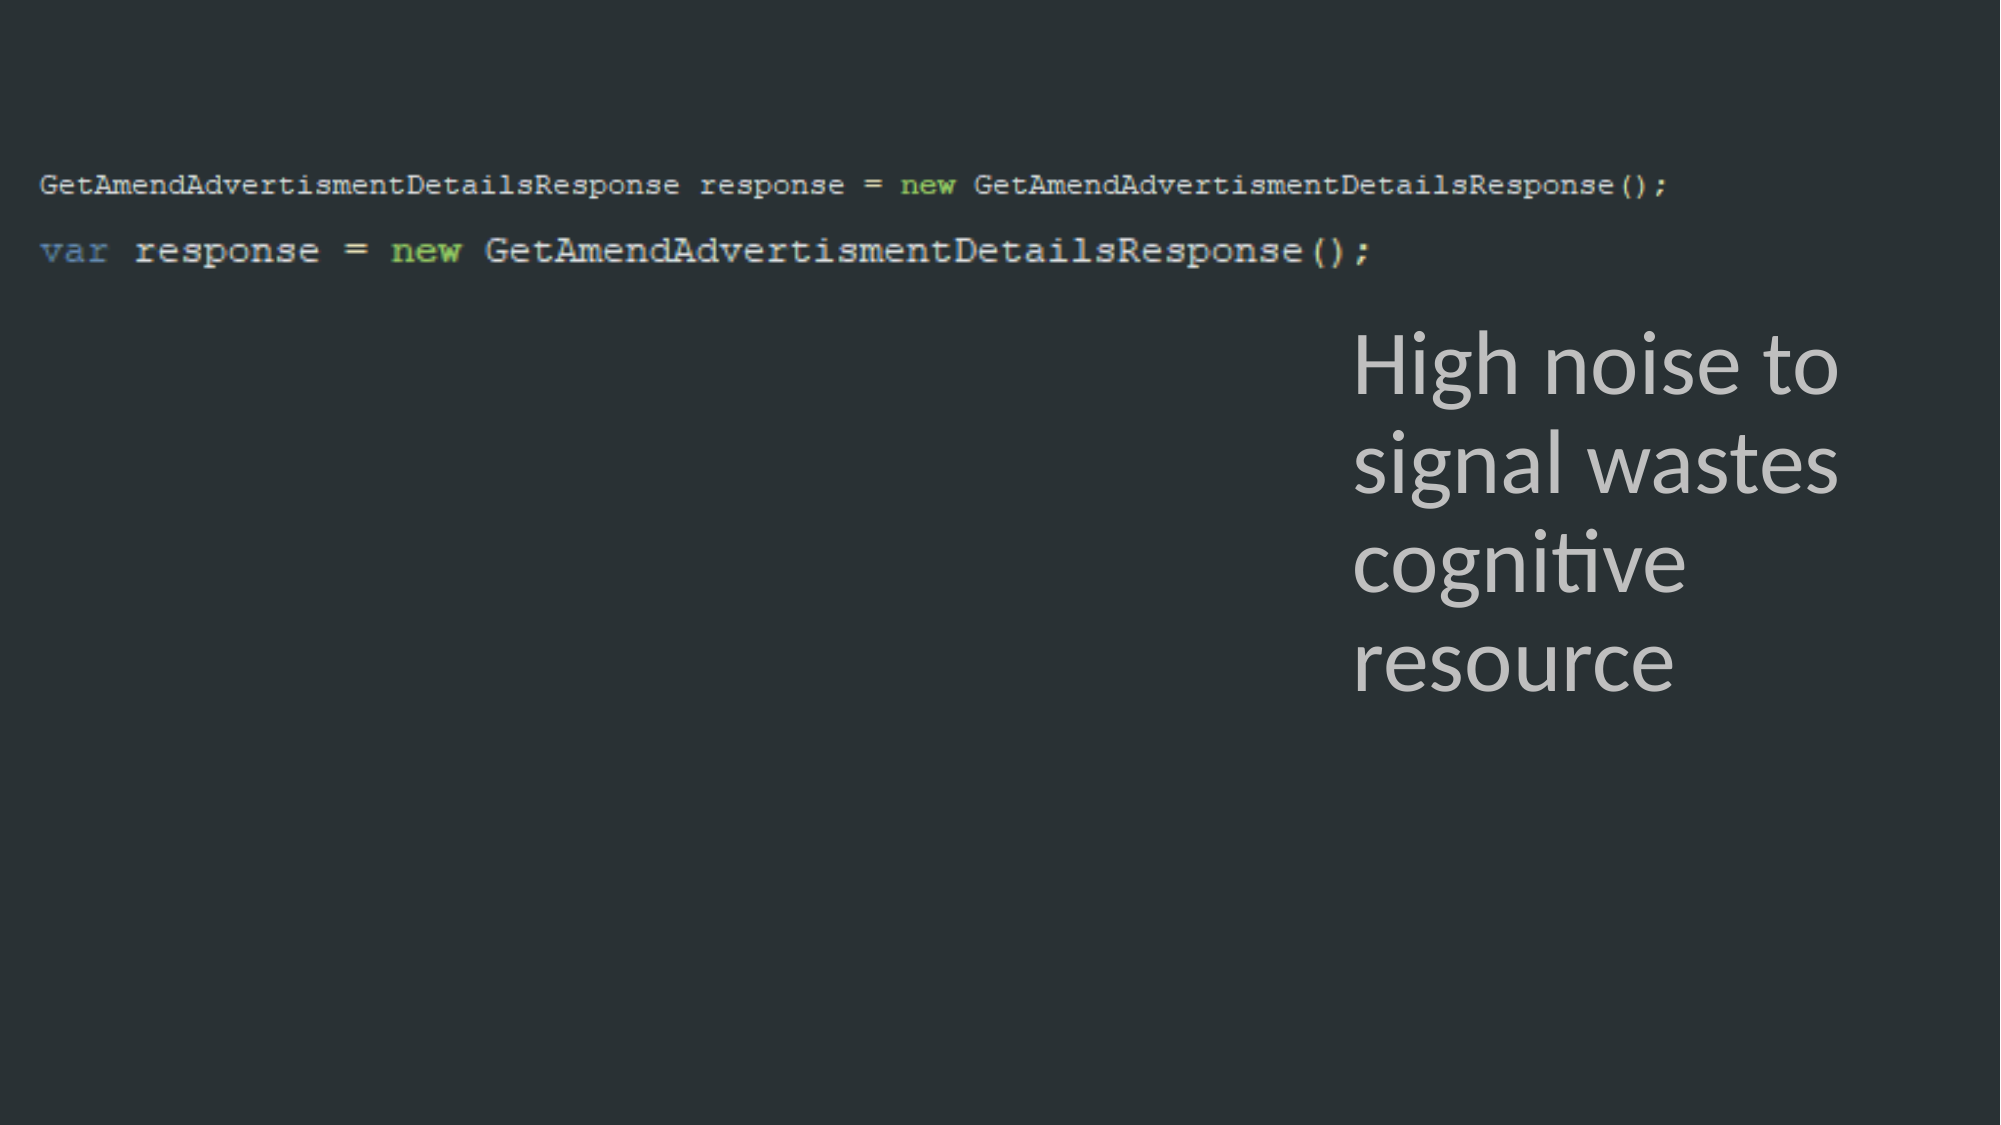

High noise to signal wastes
cognitive resource